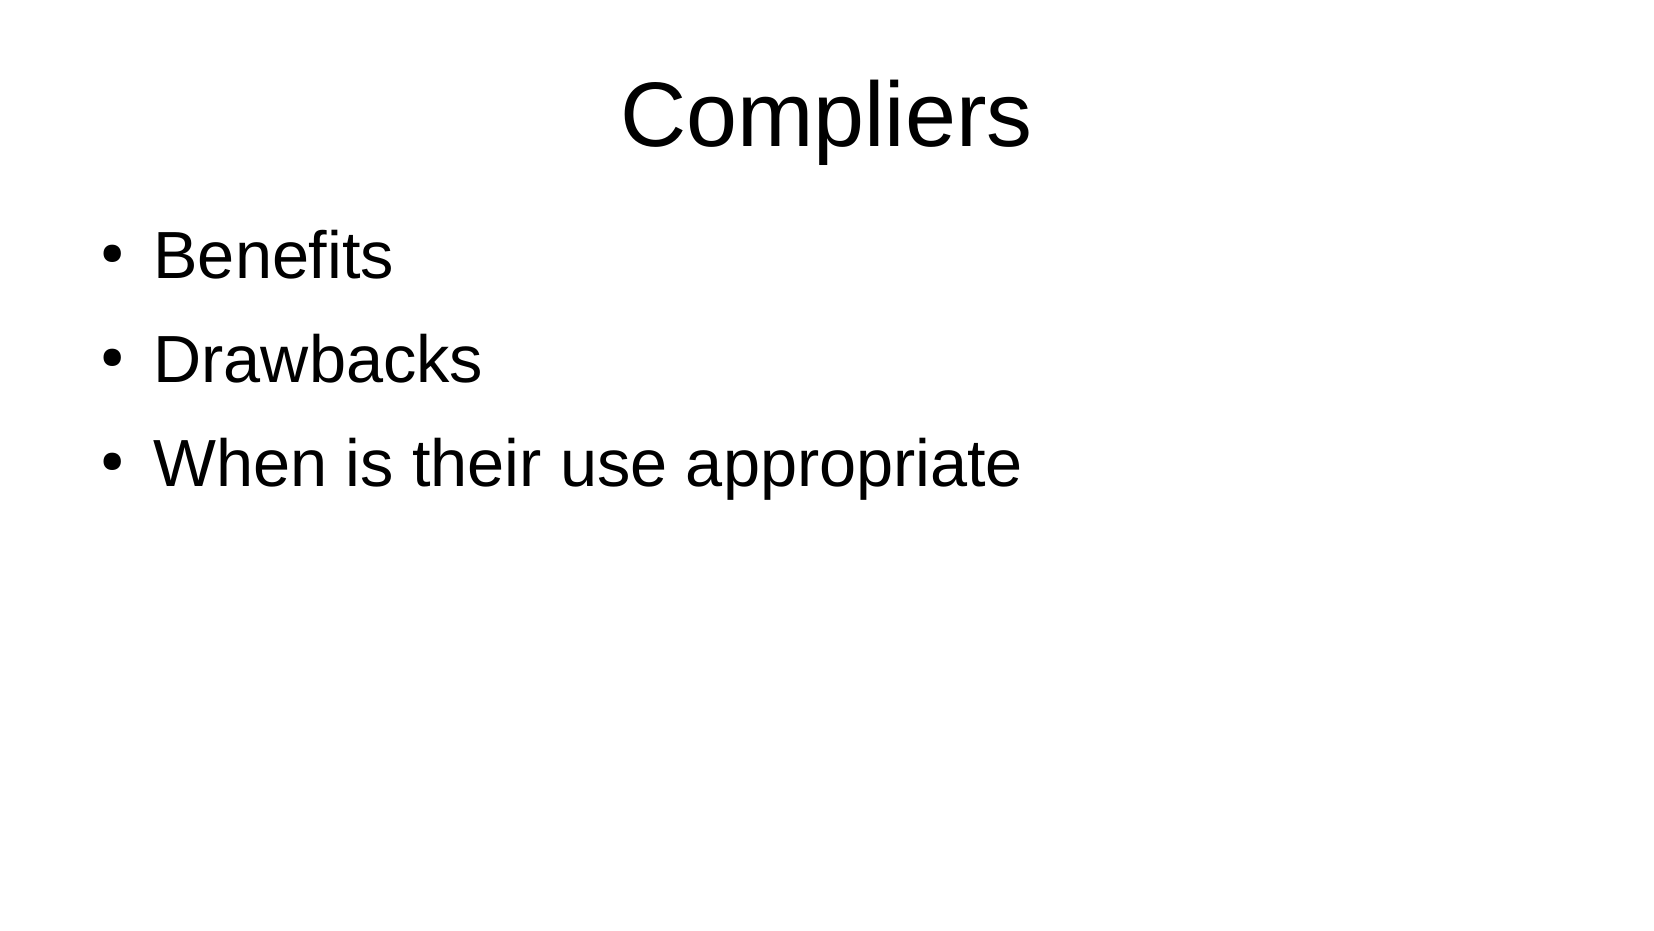

# Compliers
Benefits
Drawbacks
When is their use appropriate